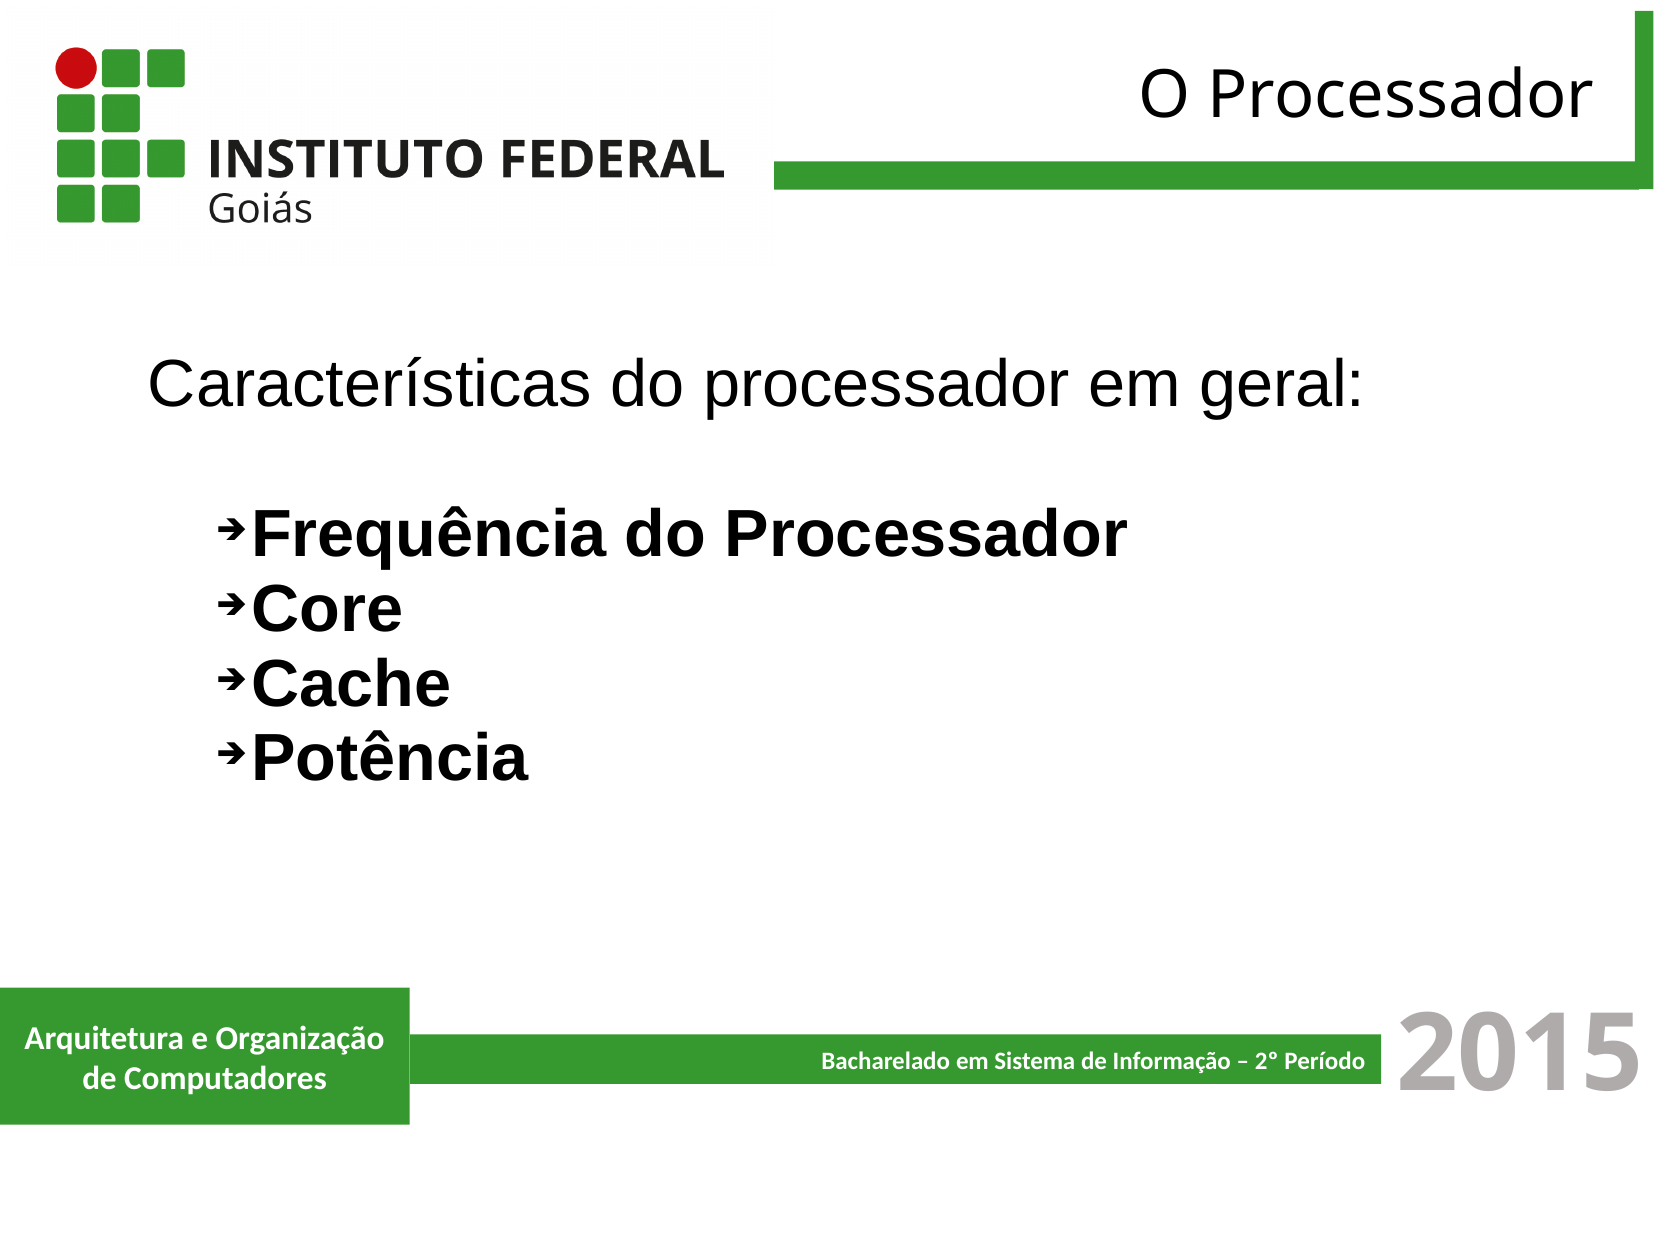

O Processador
	Características do processador em geral:
Frequência do Processador
Core
Cache
Potência
2015
Arquitetura e Organização de Computadores
Bacharelado em Sistema de Informação – 2º Período